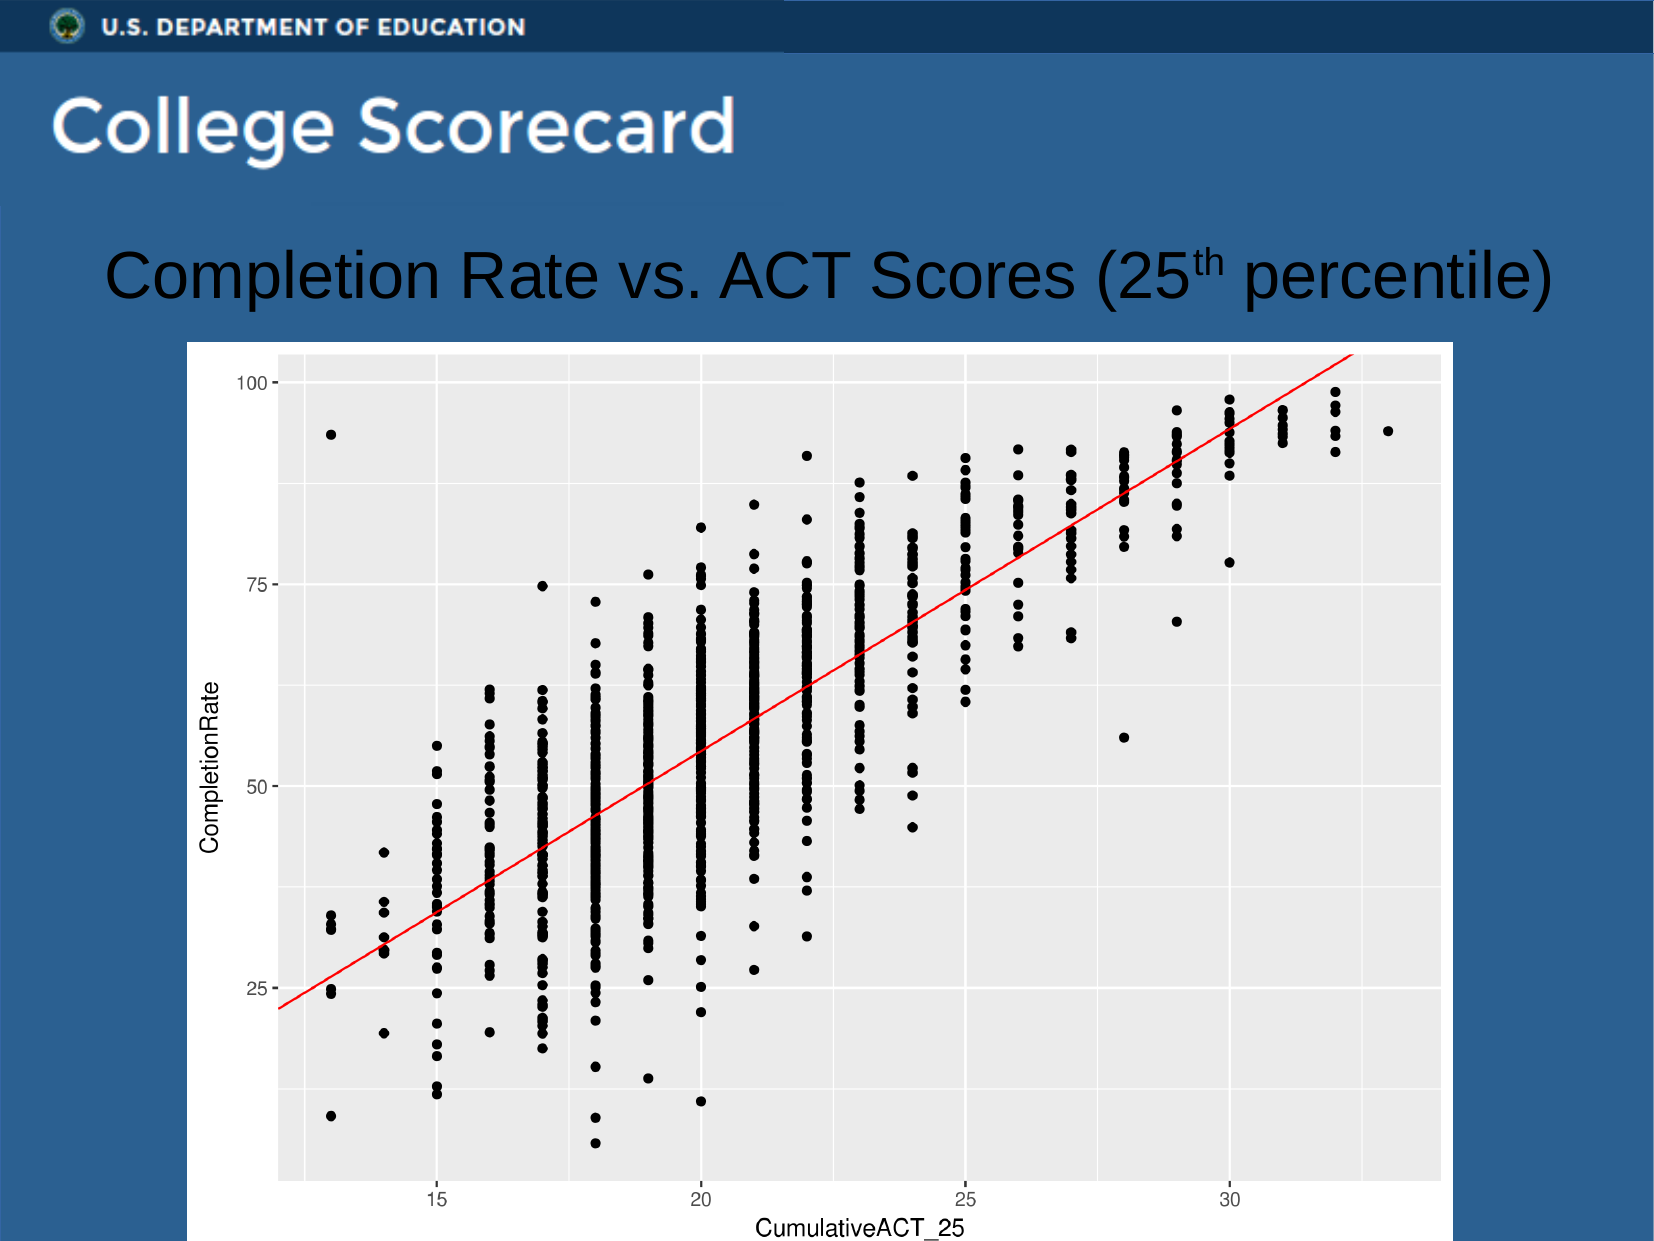

Completion Rate vs. ACT Scores (25th percentile)